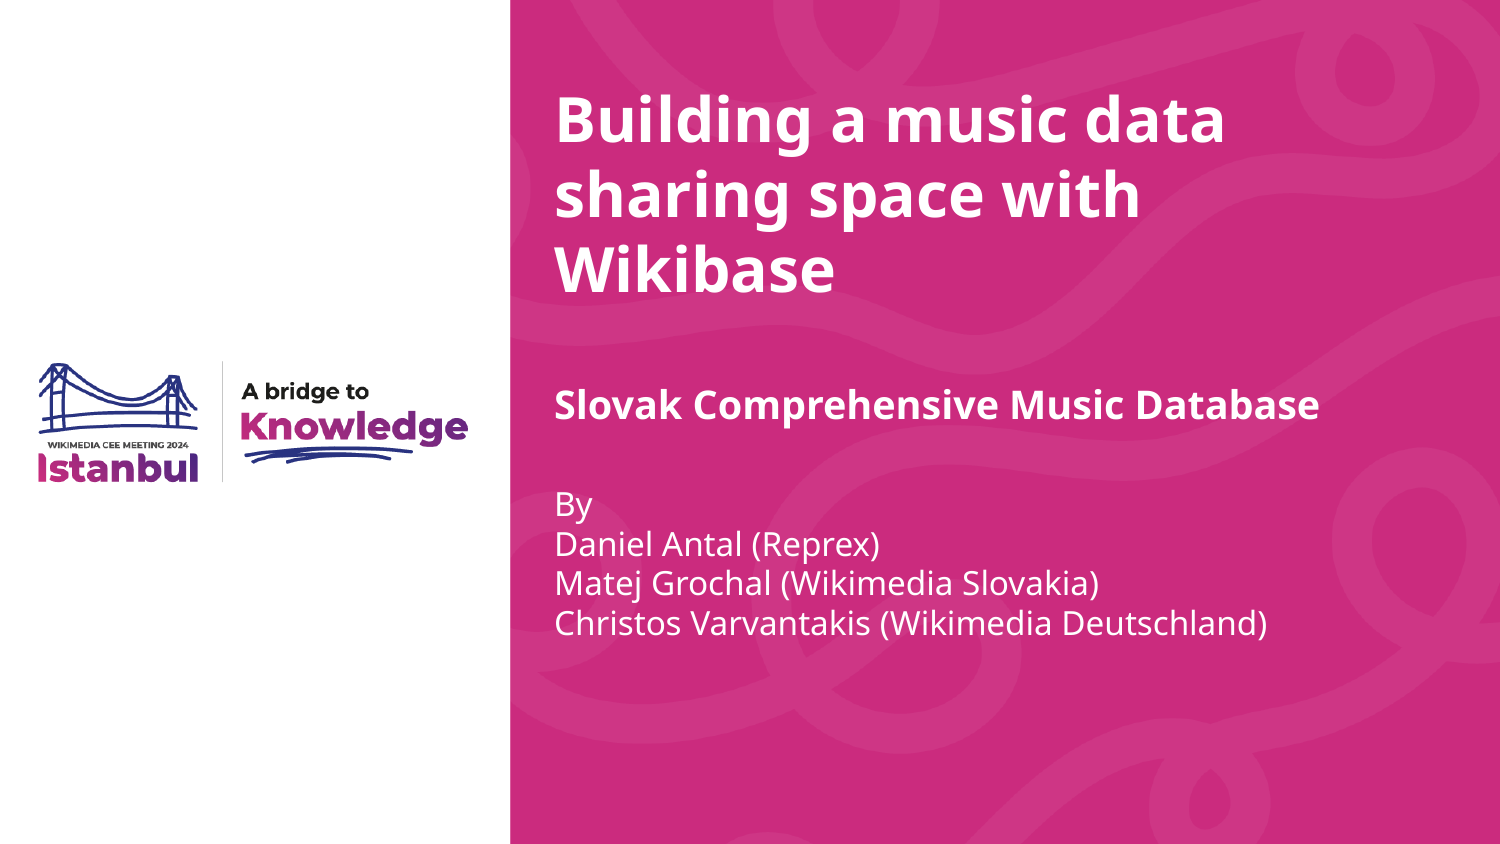

Building a music data sharing space with Wikibase
Slovak Comprehensive Music Database
By
Daniel Antal (Reprex)
Matej Grochal (Wikimedia Slovakia)
Christos Varvantakis (Wikimedia Deutschland)